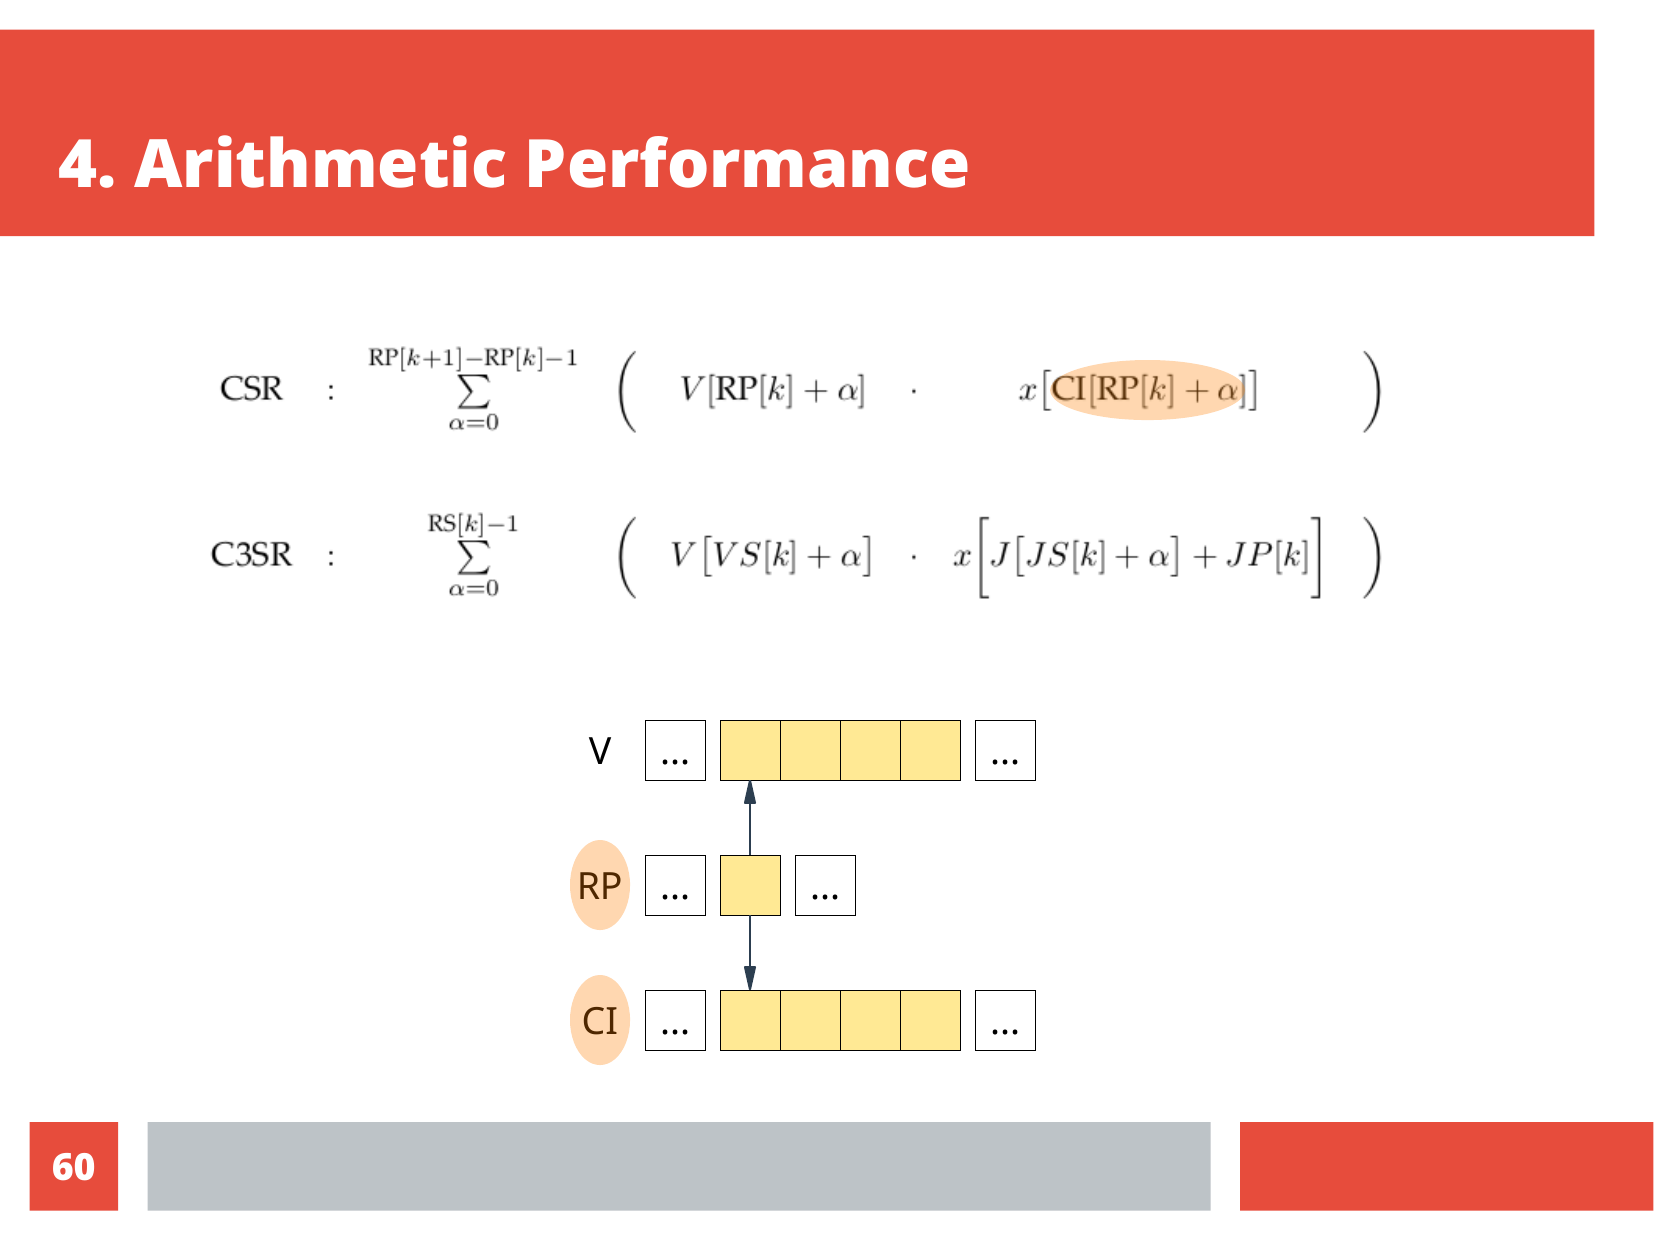

# 4. Arithmetic Performance
V
...
...
RP
...
...
CI
...
...
60